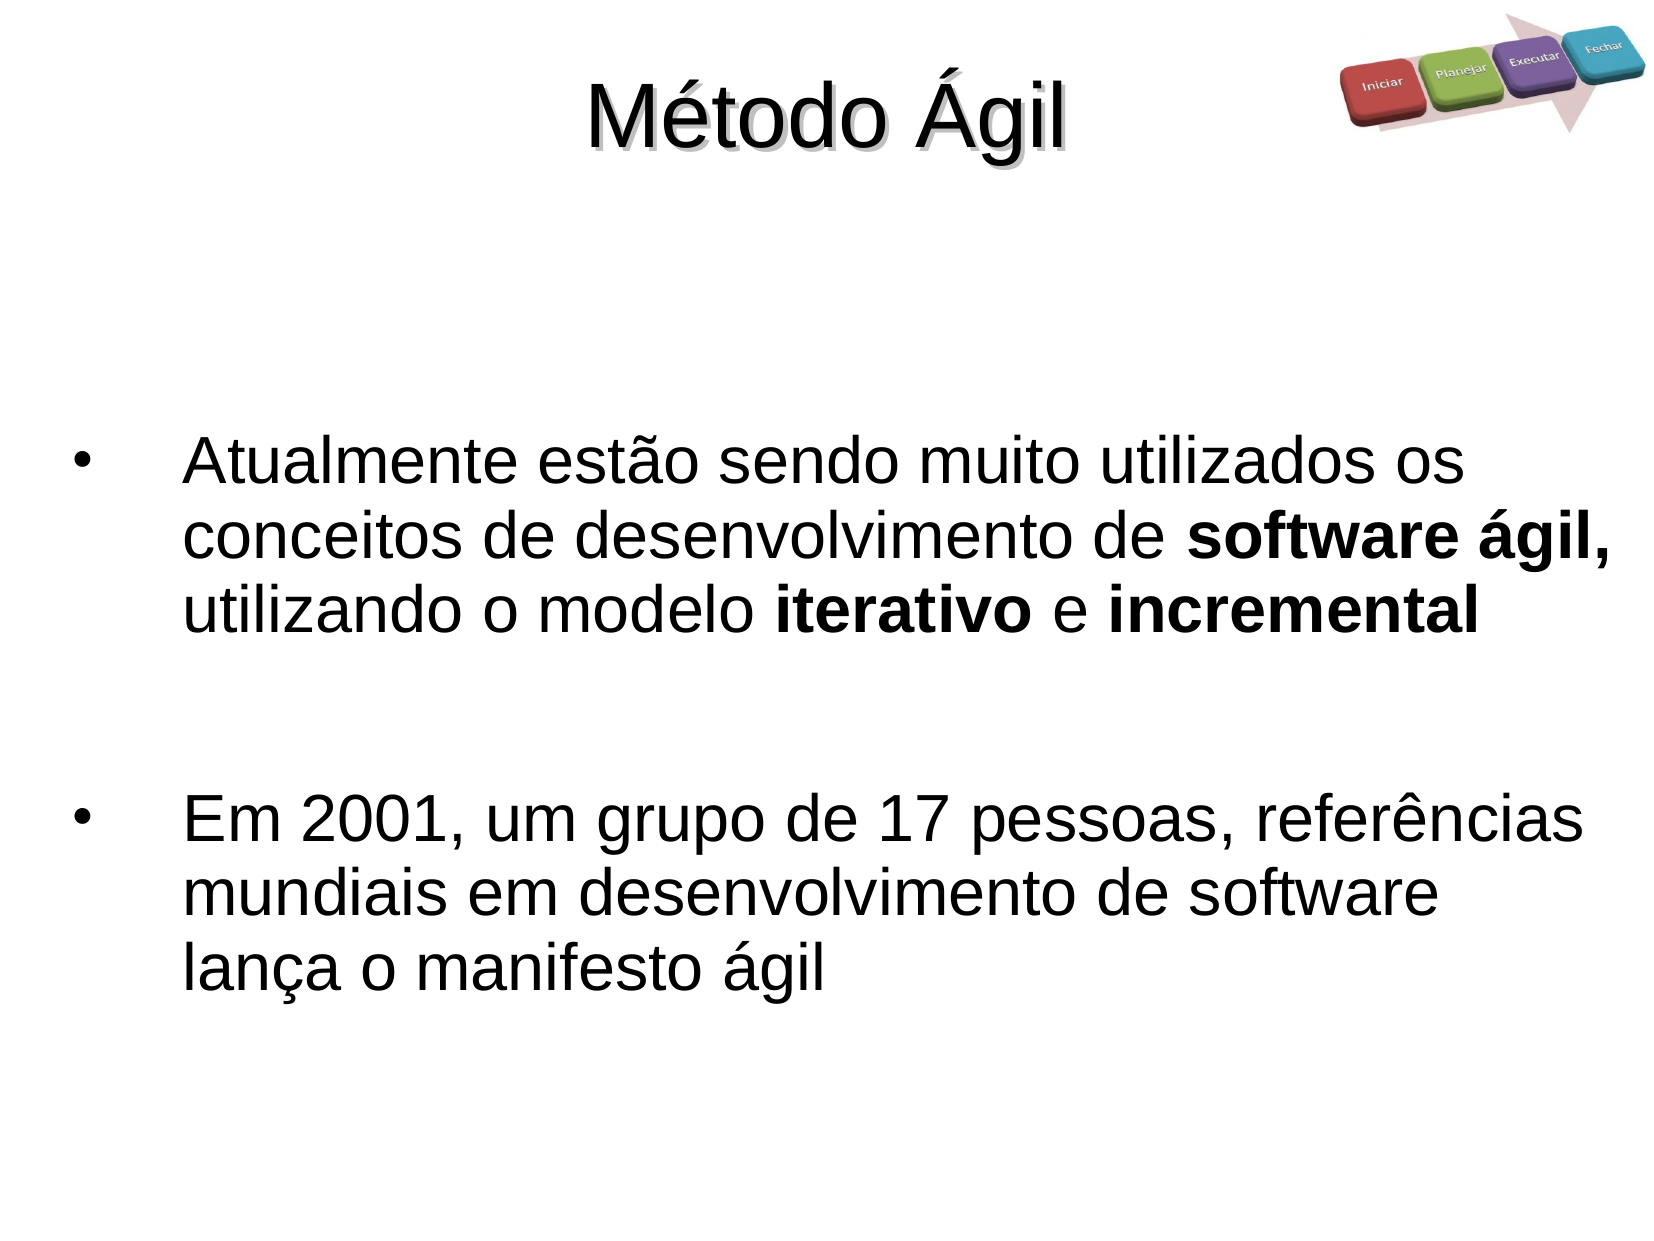

# Método Ágil
Atualmente estão sendo muito utilizados os conceitos de desenvolvimento de software ágil, utilizando o modelo iterativo e incremental
Em 2001, um grupo de 17 pessoas, referências mundiais em desenvolvimento de software lança o manifesto ágil